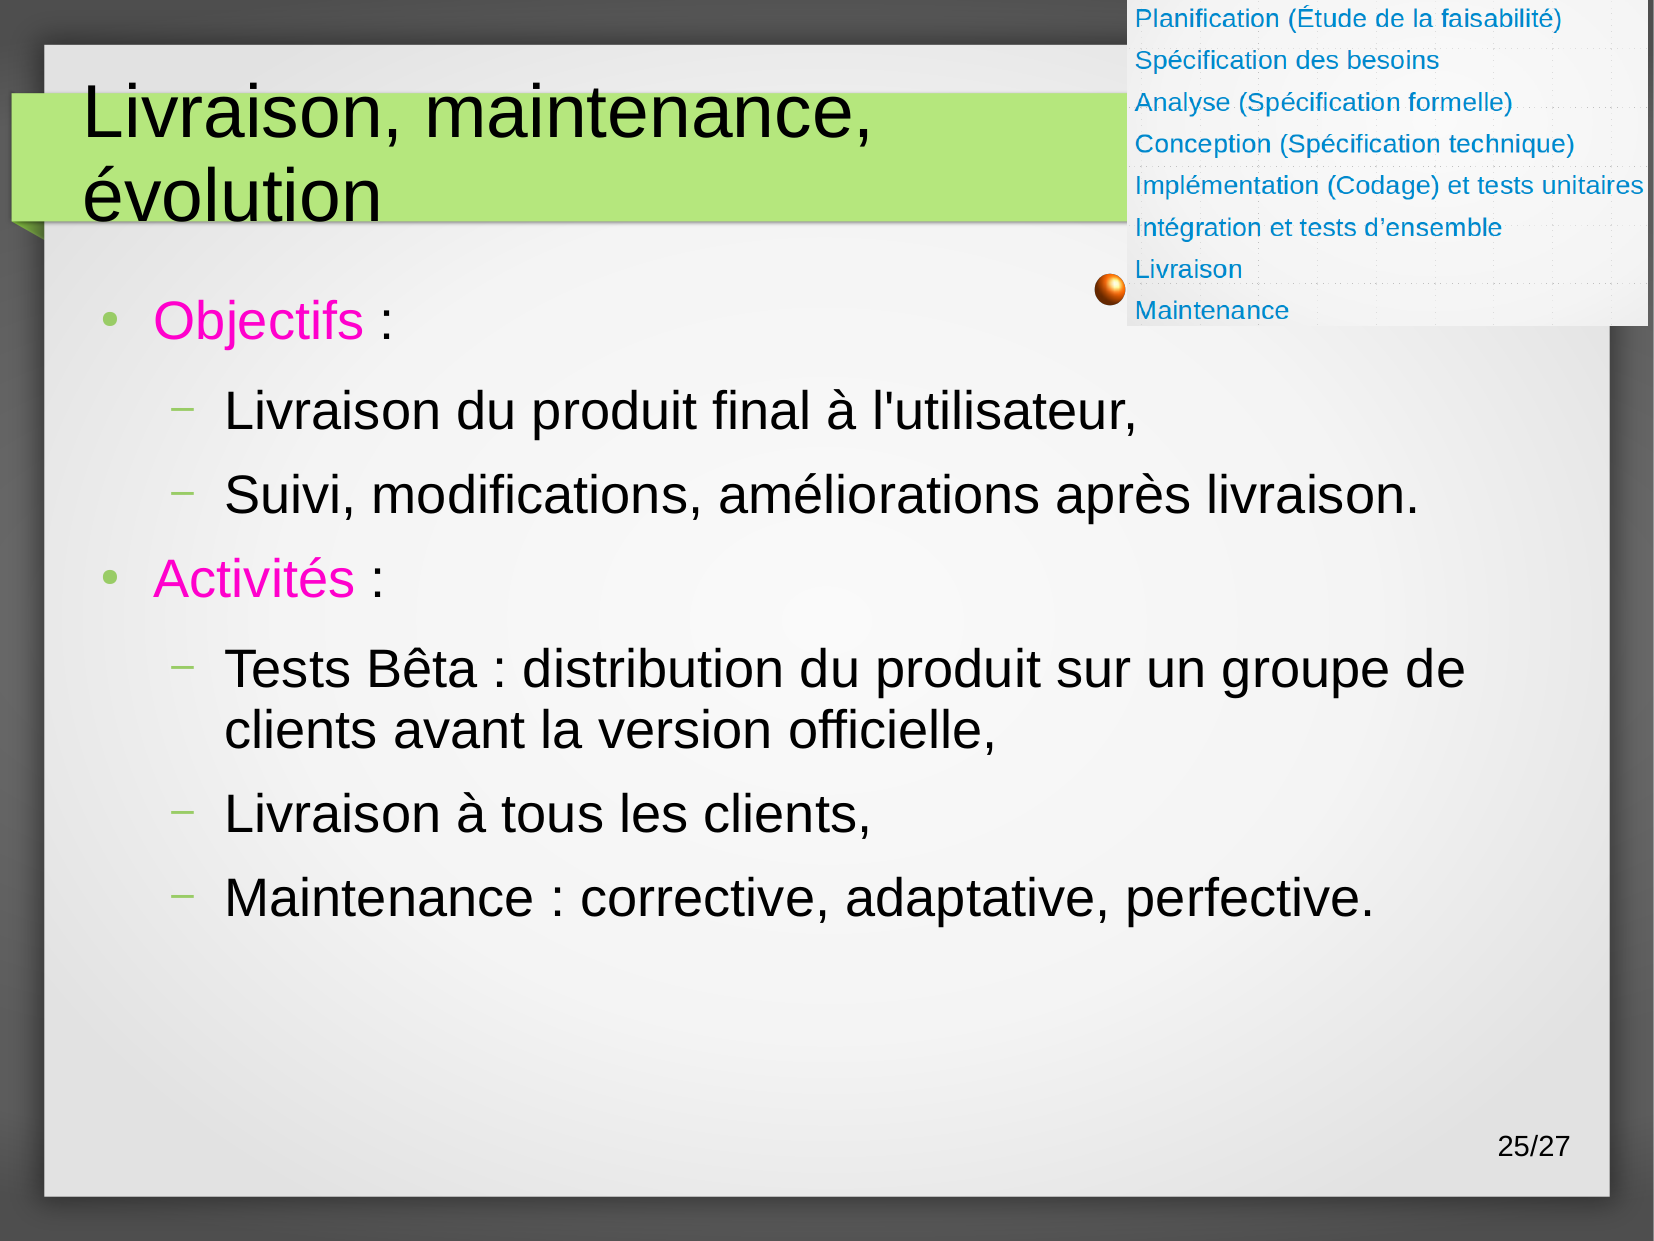

# Livraison, maintenance, évolution
Objectifs :
Livraison du produit final à l'utilisateur,
Suivi, modifications, améliorations après livraison.
Activités :
Tests Bêta : distribution du produit sur un groupe de clients avant la version officielle,
Livraison à tous les clients,
Maintenance : corrective, adaptative, perfective.
25